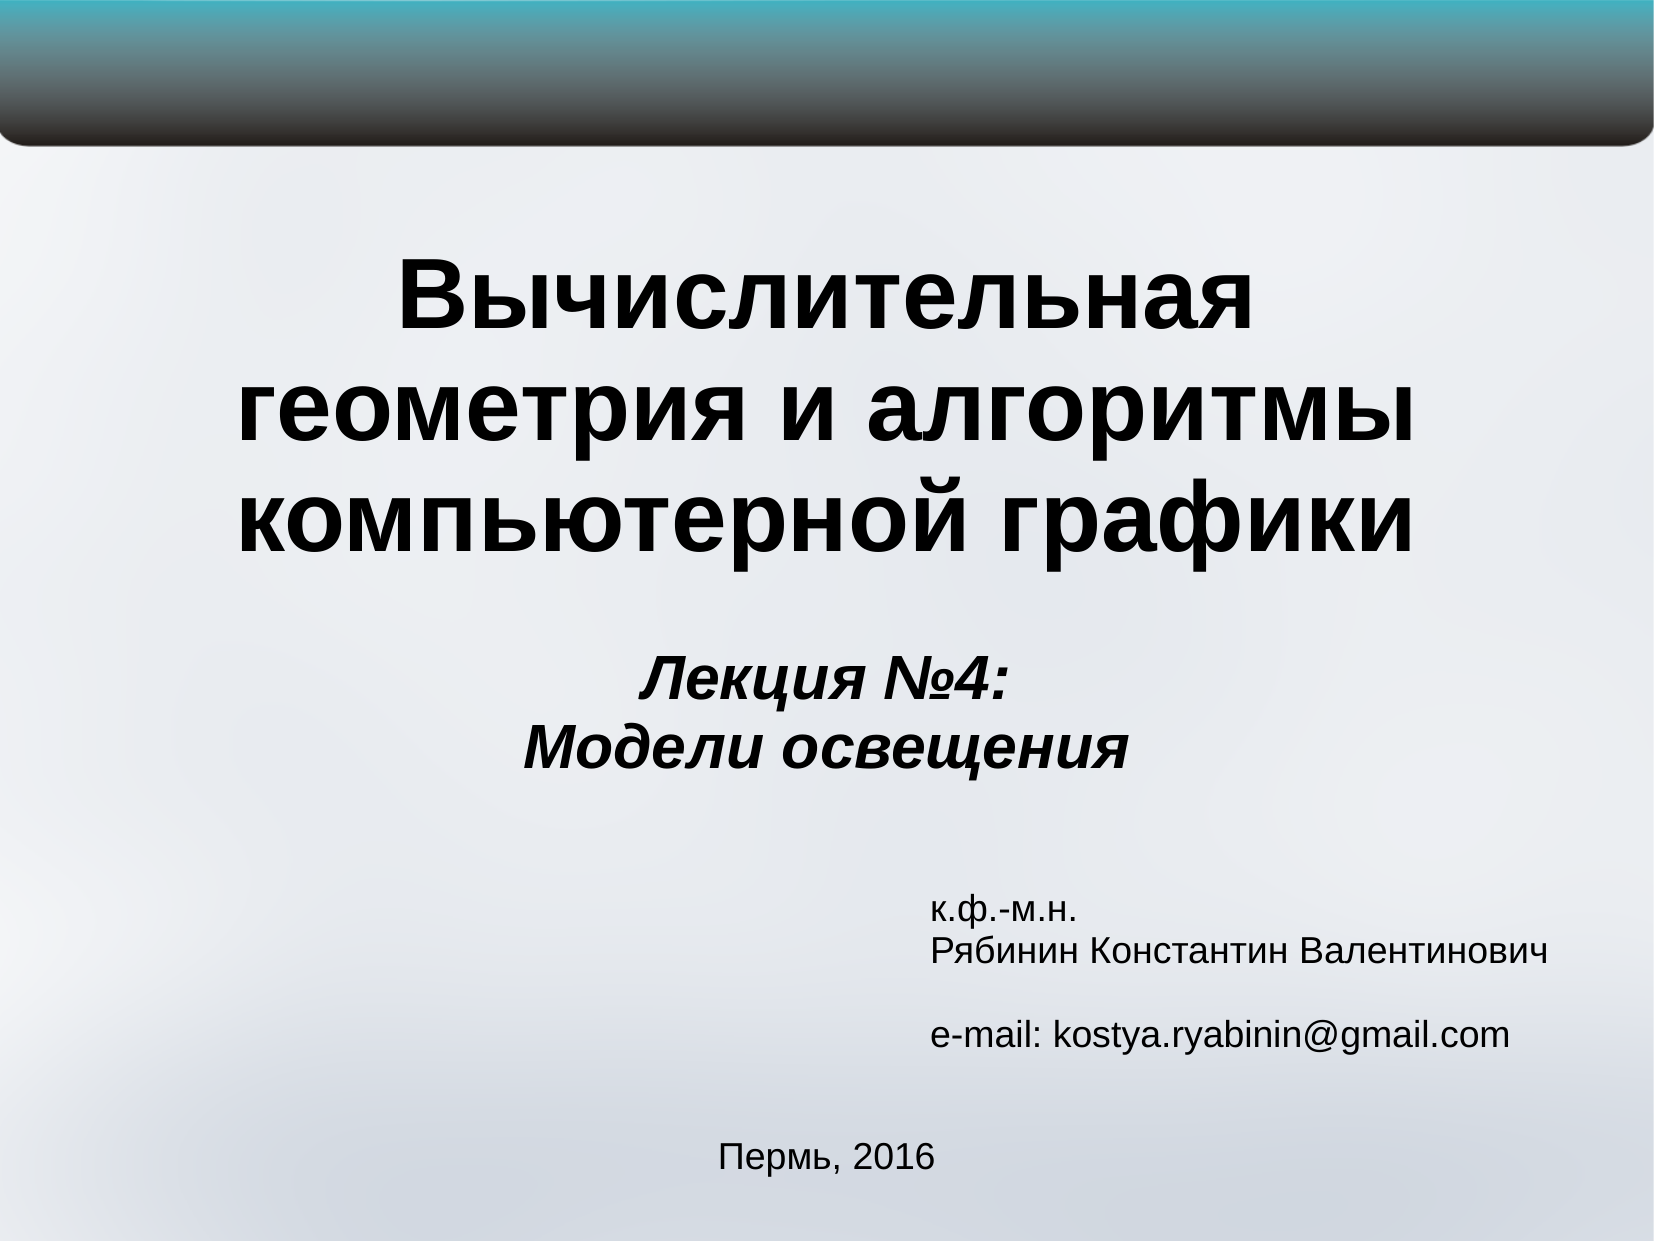

Вычислительная геометрия и алгоритмы компьютерной графики
Лекция №4:
Модели освещения
к.ф.-м.н.
Рябинин Константин Валентинович
e-mail: kostya.ryabinin@gmail.com
Пермь, 2016